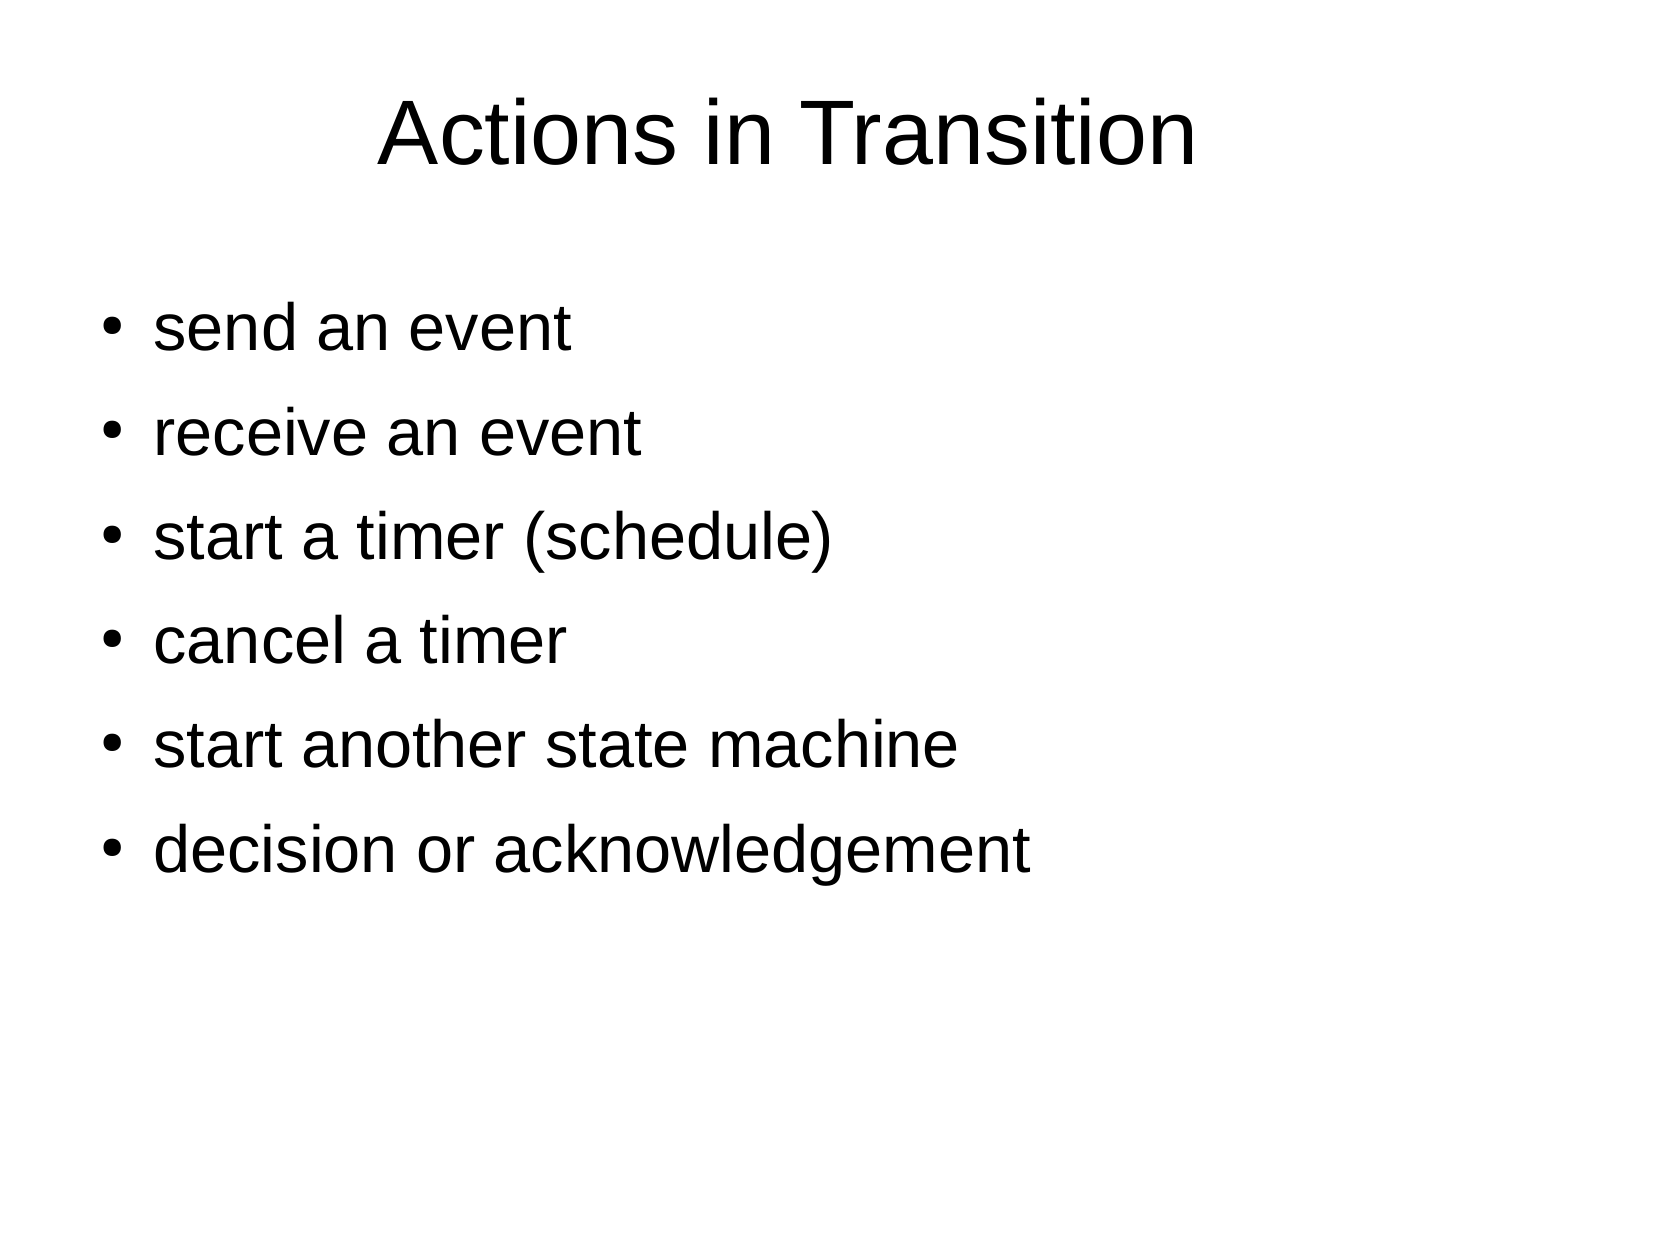

# Actions in Transition
send an event
receive an event
start a timer (schedule)
cancel a timer
start another state machine
decision or acknowledgement